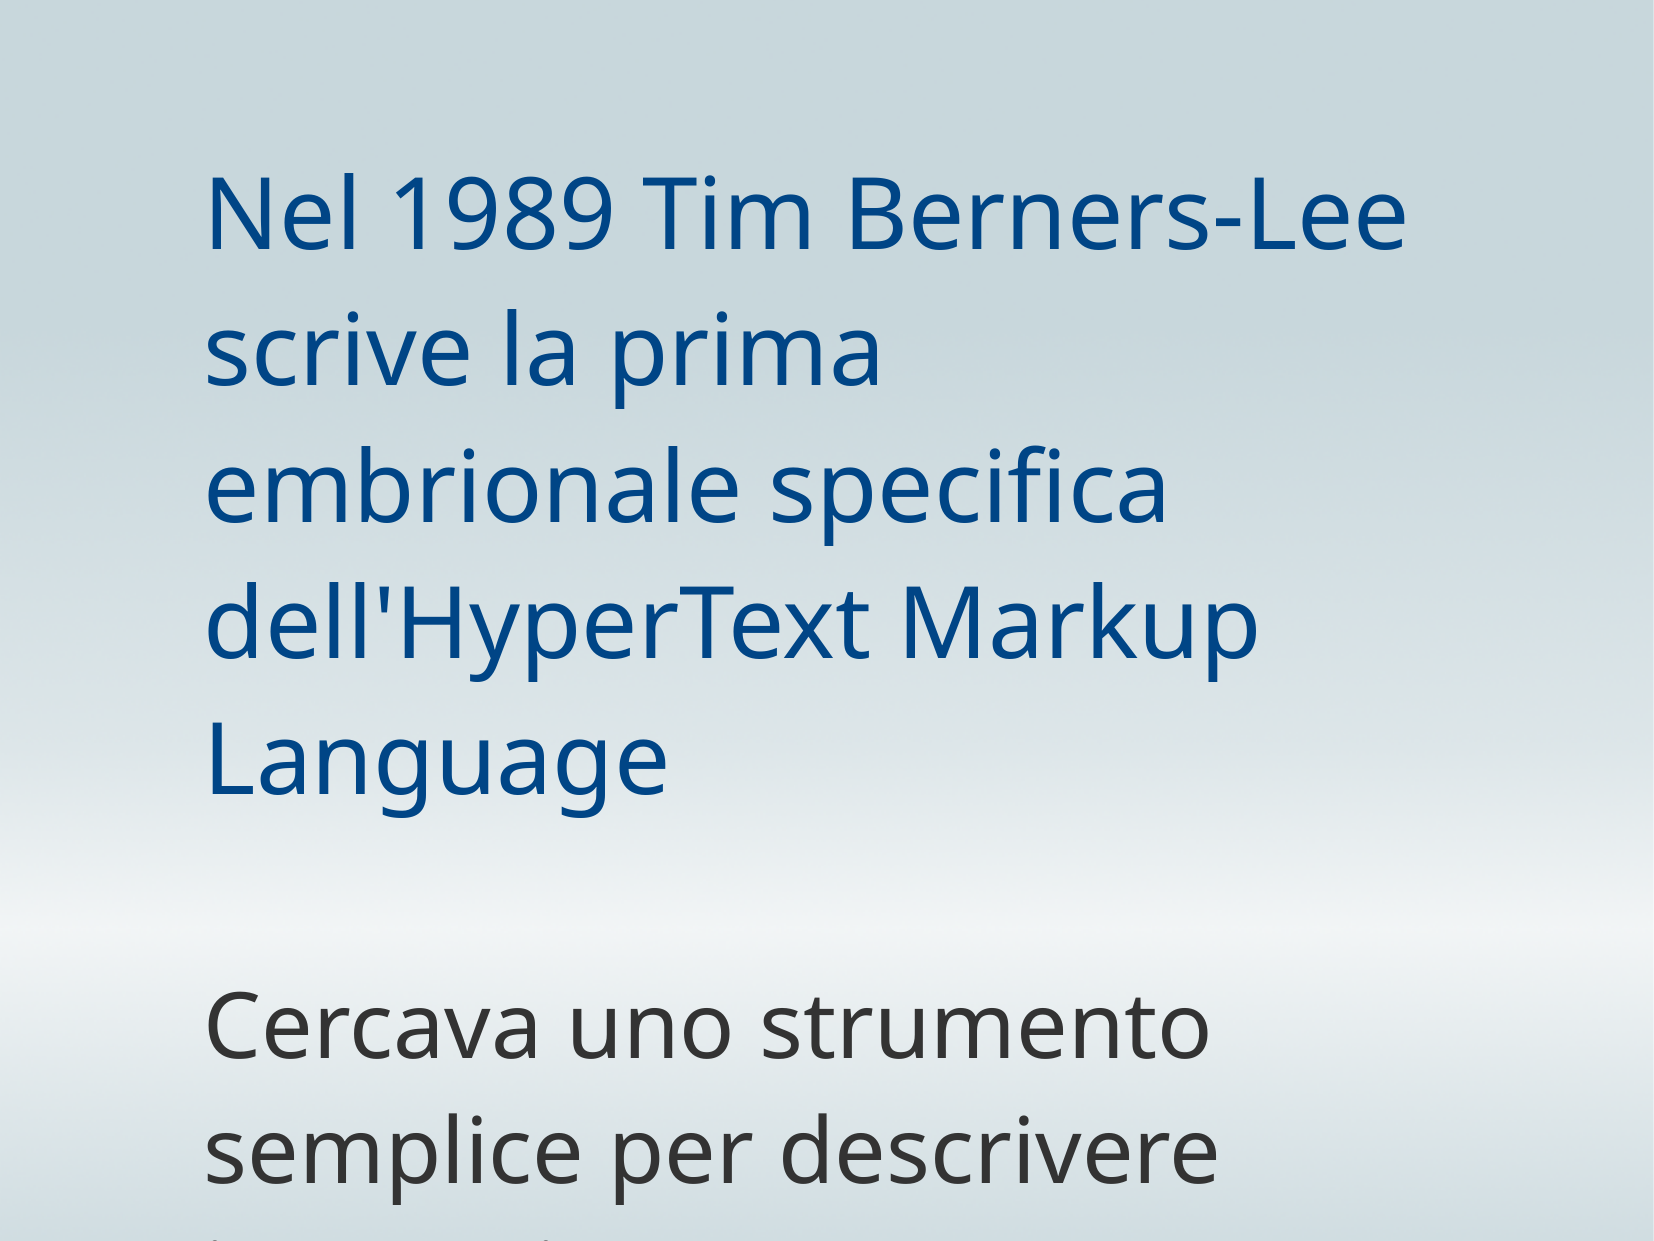

Nel 1989 Tim Berners-Lee scrive la prima embrionale specifica dell'HyperText Markup Language
Cercava uno strumento semplice per descrivere ipertesti